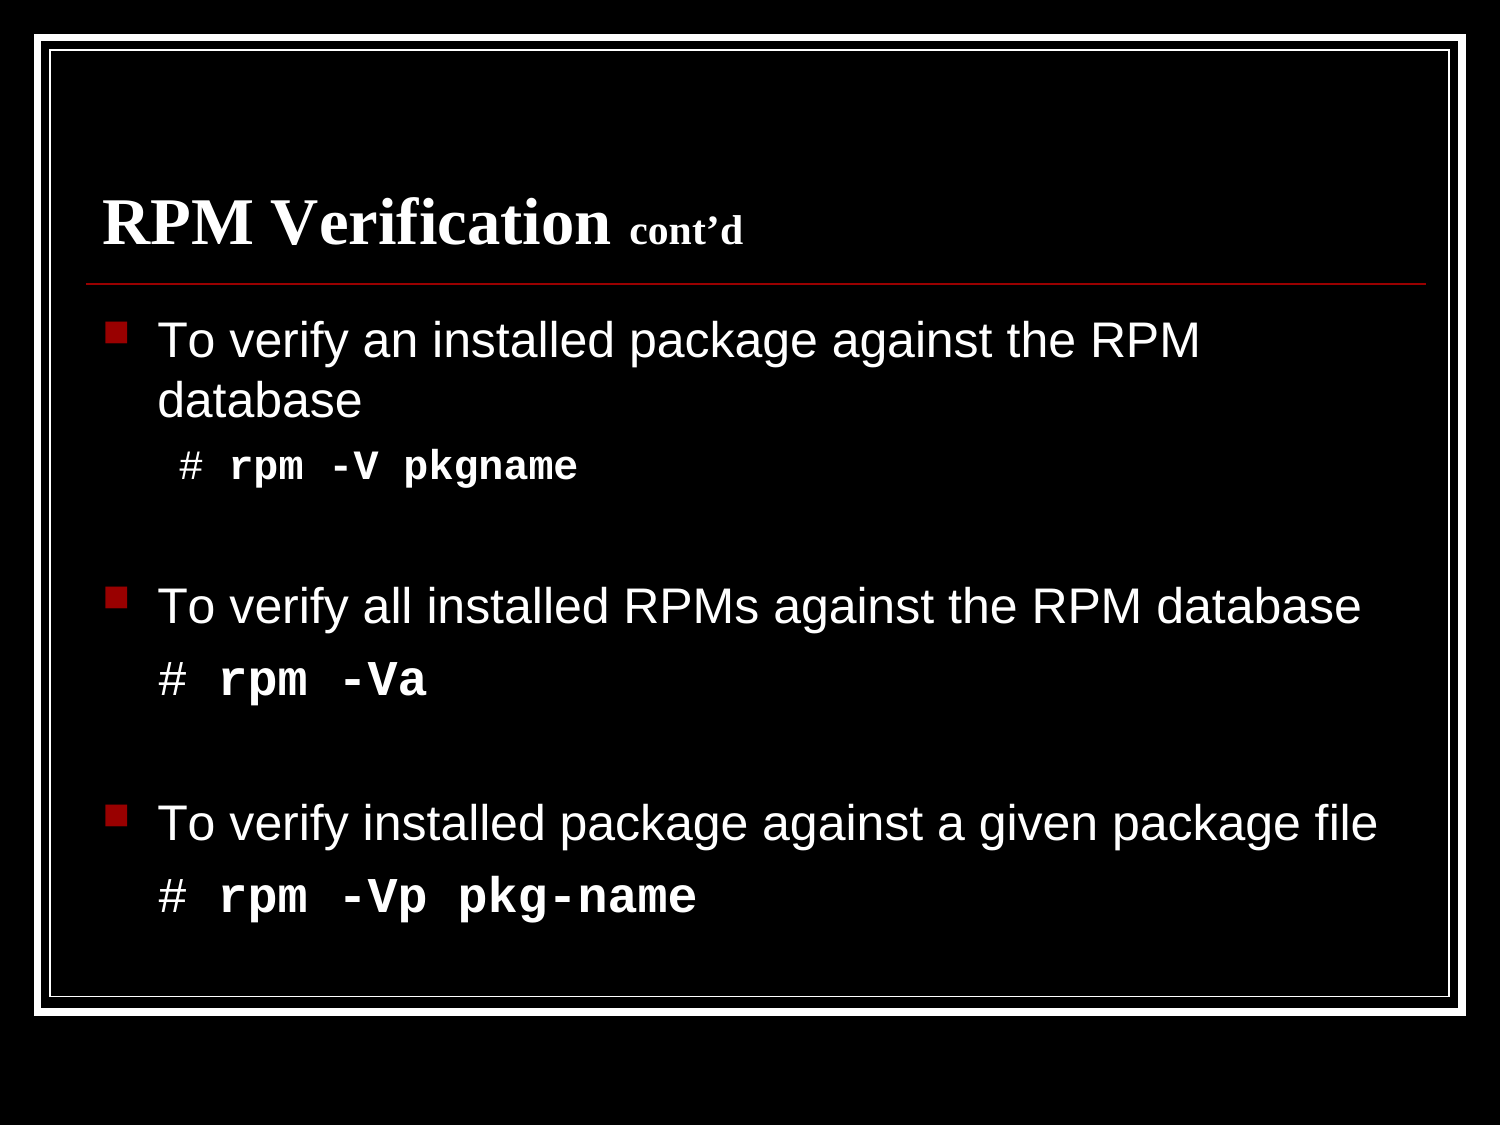

# RPM Verification cont’d
To verify an installed package against the RPM database
# rpm -V pkgname
To verify all installed RPMs against the RPM database
	# rpm -Va
To verify installed package against a given package file
	# rpm -Vp pkg-name